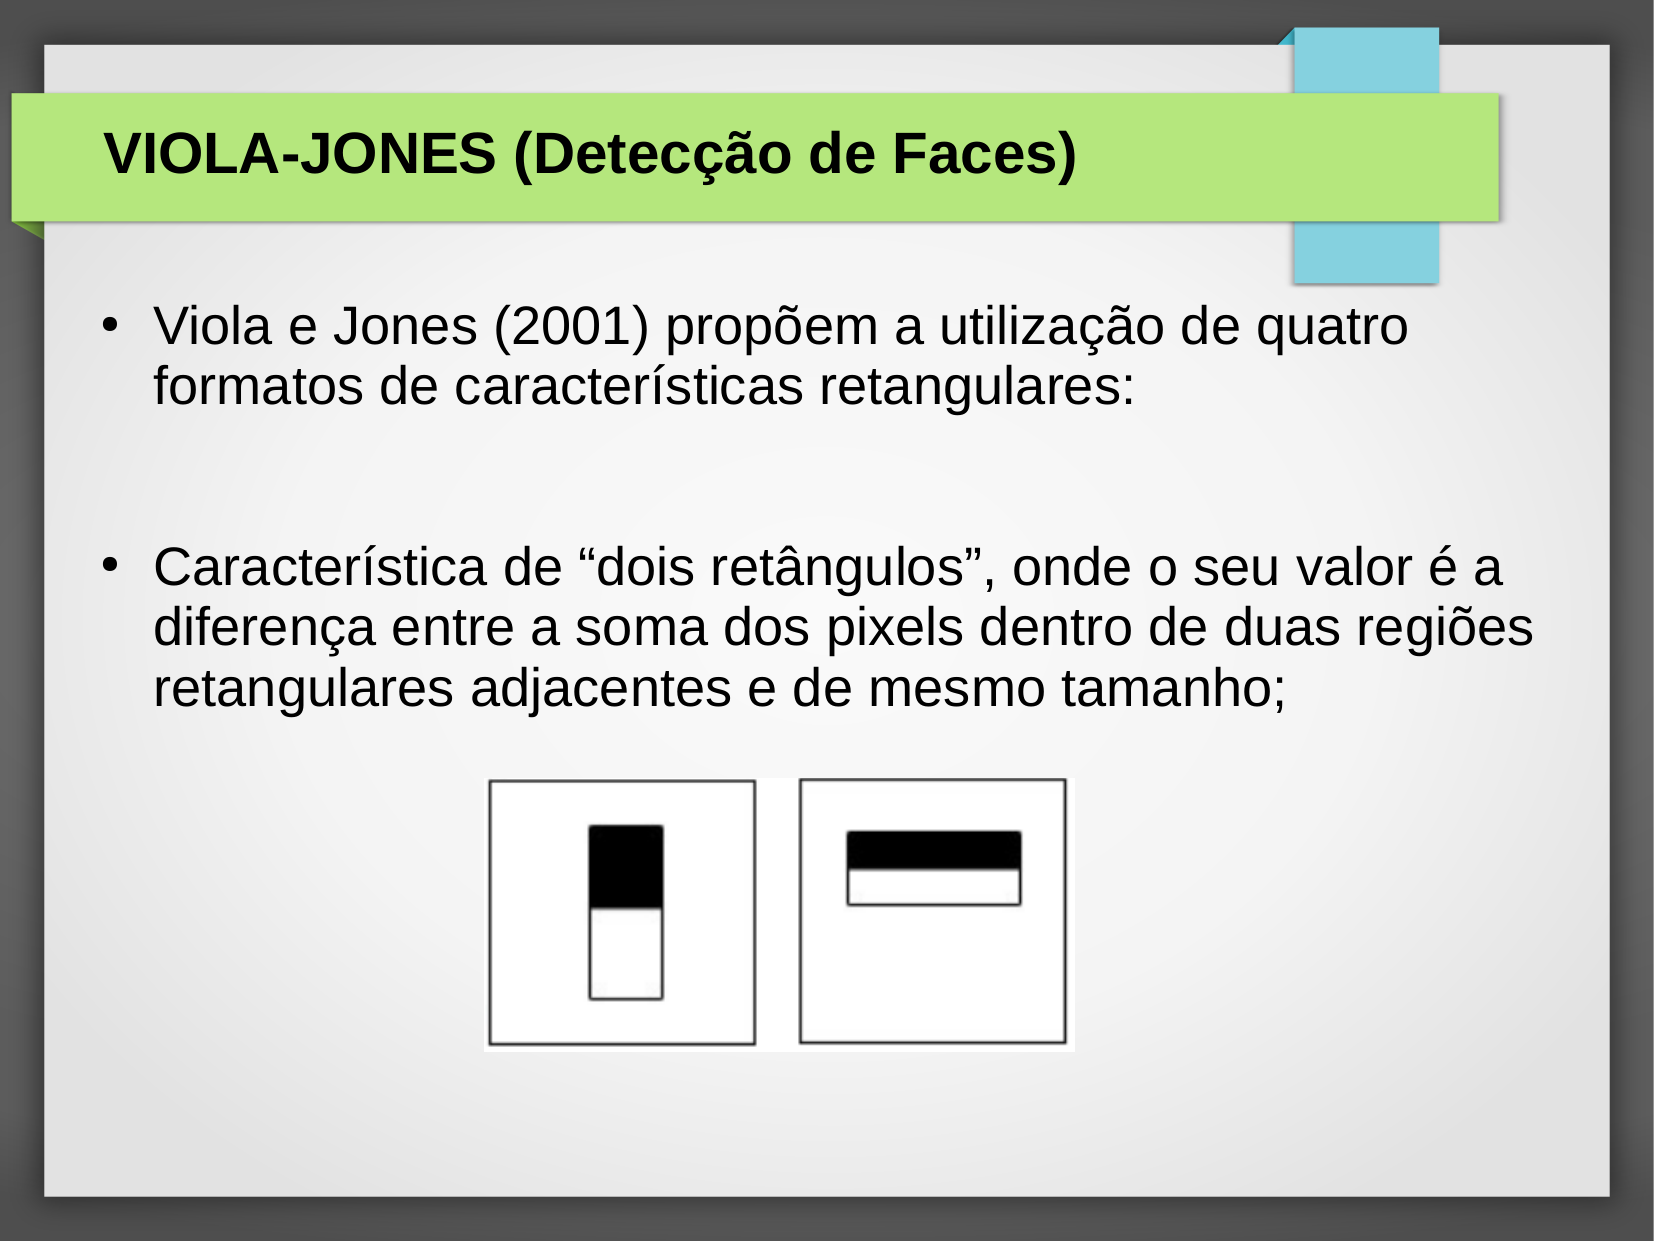

# VIOLA-JONES (Detecção de Faces)
Viola e Jones (2001) propõem a utilização de quatro formatos de características retangulares:
Característica de “dois retângulos”, onde o seu valor é a diferença entre a soma dos pixels dentro de duas regiões retangulares adjacentes e de mesmo tamanho;